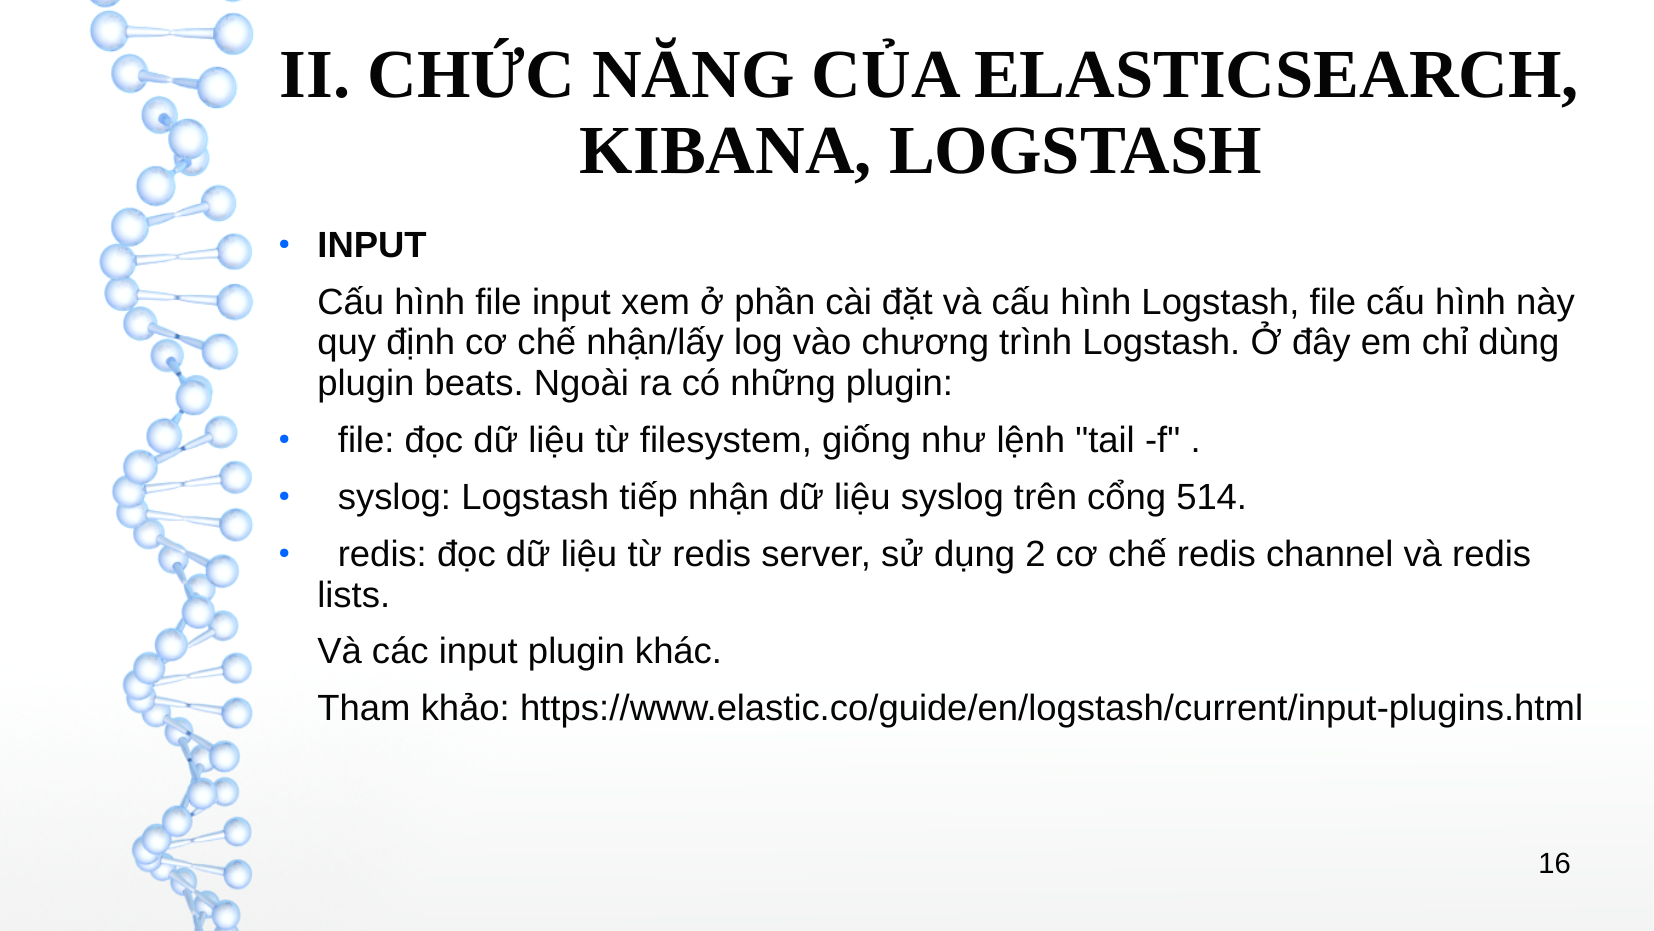

# II. CHỨC NĂNG CỦA ELASTICSEARCH, KIBANA, LOGSTASH
INPUT
Cấu hình file input xem ở phần cài đặt và cấu hình Logstash, file cấu hình này quy định cơ chế nhận/lấy log vào chương trình Logstash. Ở đây em chỉ dùng plugin beats. Ngoài ra có những plugin:
 file: đọc dữ liệu từ filesystem, giống như lệnh "tail -f" .
 syslog: Logstash tiếp nhận dữ liệu syslog trên cổng 514.
 redis: đọc dữ liệu từ redis server, sử dụng 2 cơ chế redis channel và redis lists.
Và các input plugin khác.
Tham khảo: https://www.elastic.co/guide/en/logstash/current/input-plugins.html
16